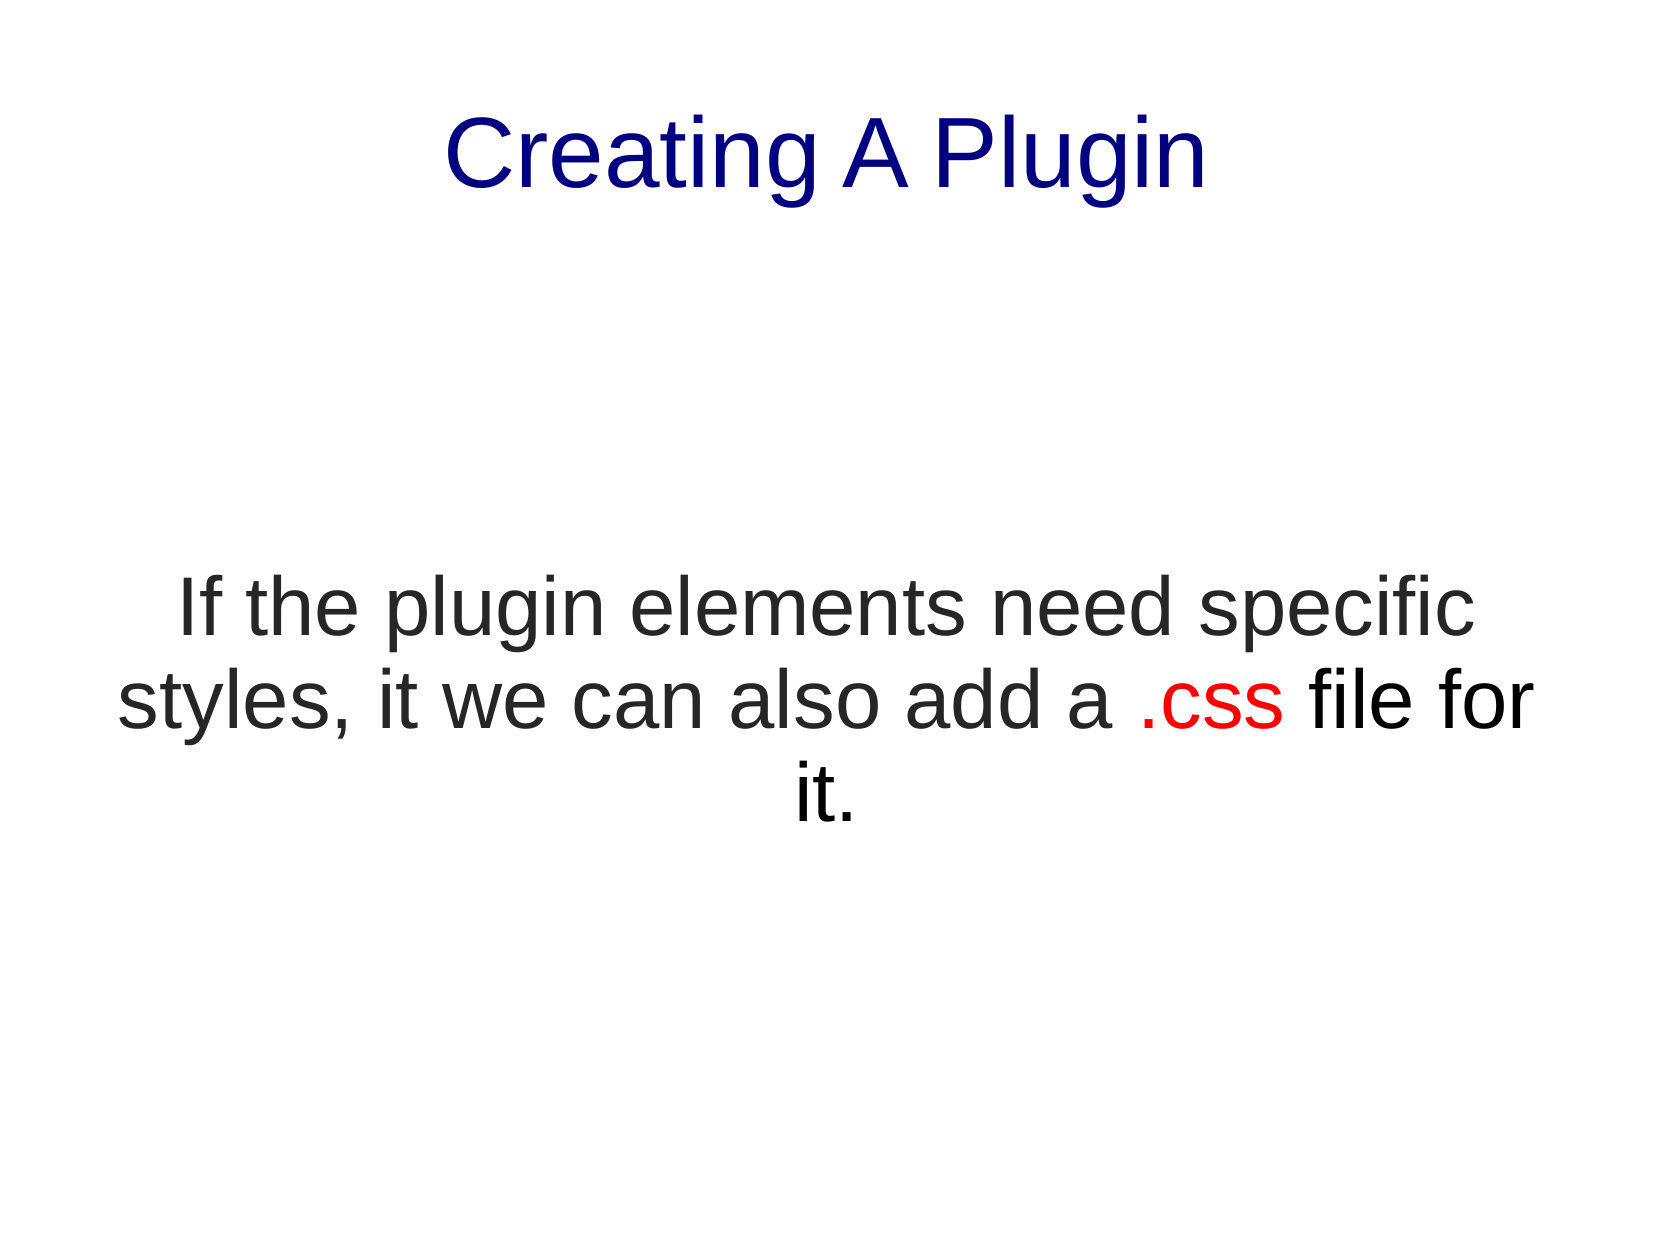

# Creating A Plugin
If the plugin elements need specific styles, it we can also add a .css file for it.